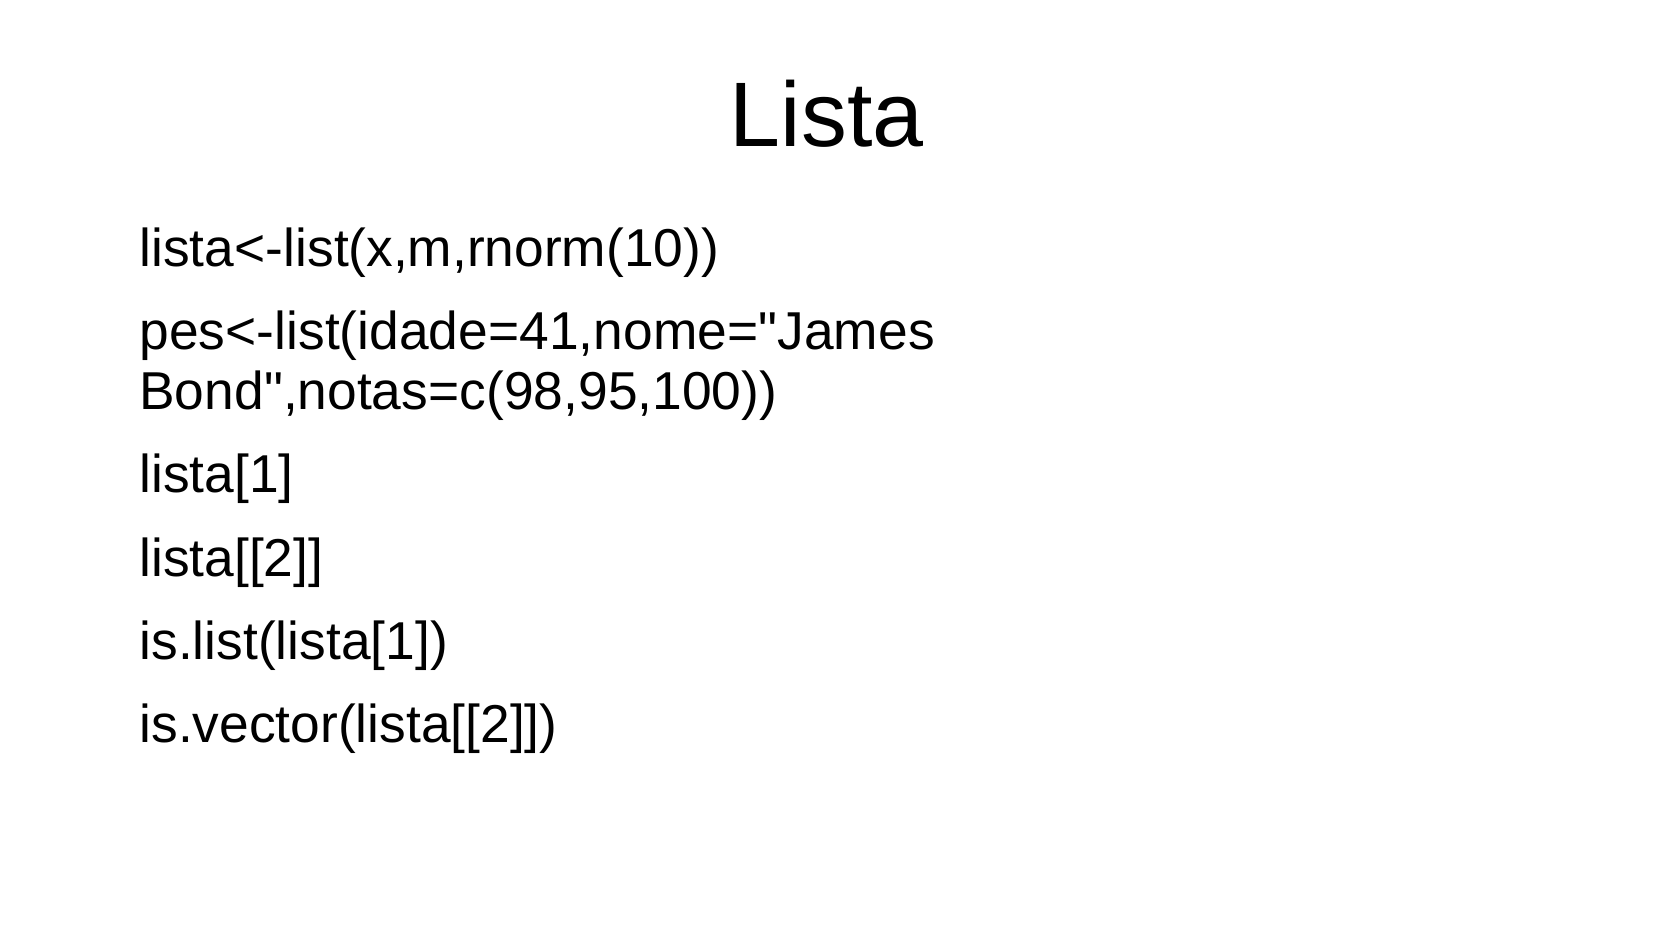

# Lista
lista<-list(x,m,rnorm(10))
pes<-list(idade=41,nome="James Bond",notas=c(98,95,100))
lista[1]
lista[[2]]
is.list(lista[1])
is.vector(lista[[2]])